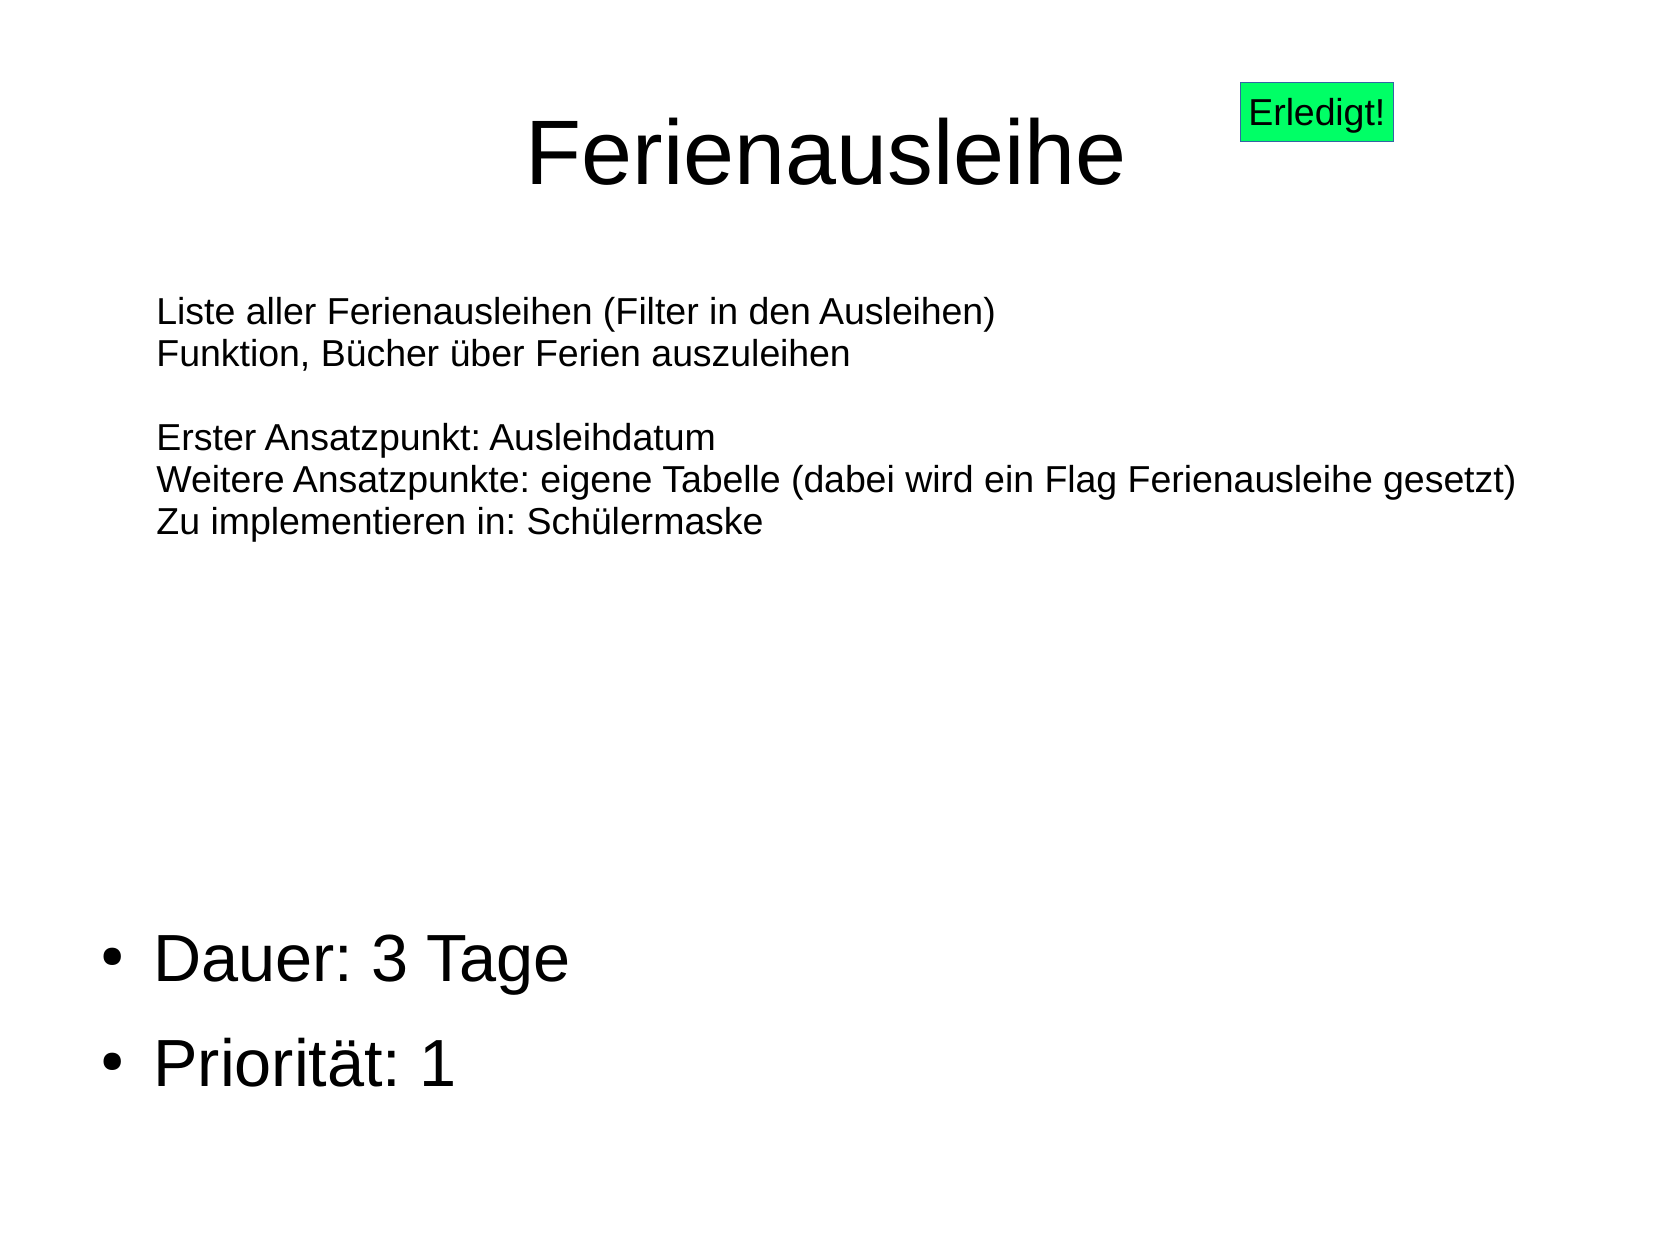

# Ferienausleihe
Erledigt!
Liste aller Ferienausleihen (Filter in den Ausleihen)
Funktion, Bücher über Ferien auszuleihen
Erster Ansatzpunkt: Ausleihdatum
Weitere Ansatzpunkte: eigene Tabelle (dabei wird ein Flag Ferienausleihe gesetzt)
Zu implementieren in: Schülermaske
Dauer: 3 Tage
Priorität: 1